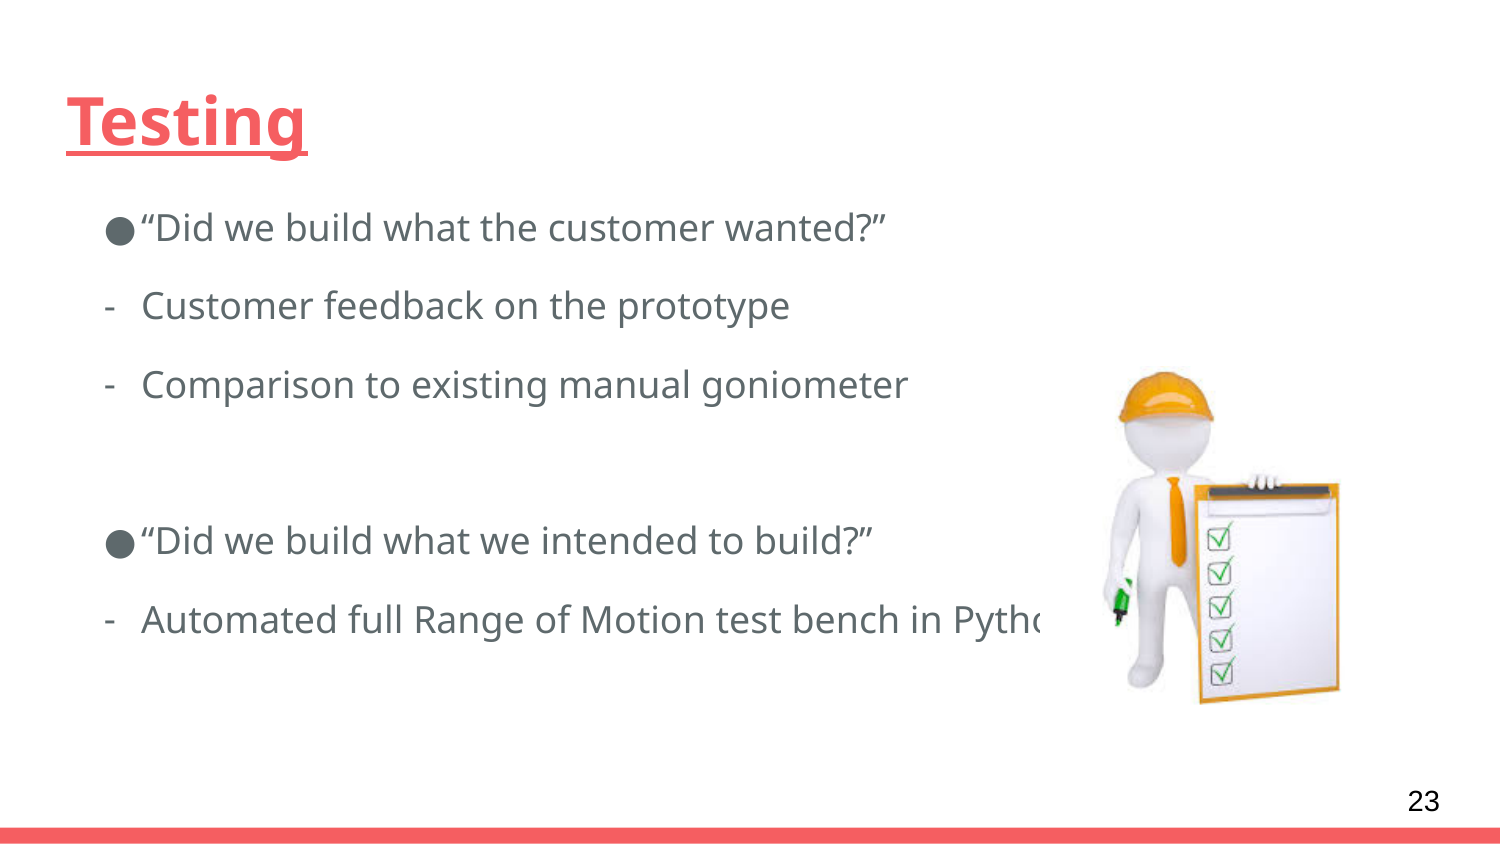

# Testing
“Did we build what the customer wanted?”
Customer feedback on the prototype
Comparison to existing manual goniometer
“Did we build what we intended to build?”
Automated full Range of Motion test bench in Python